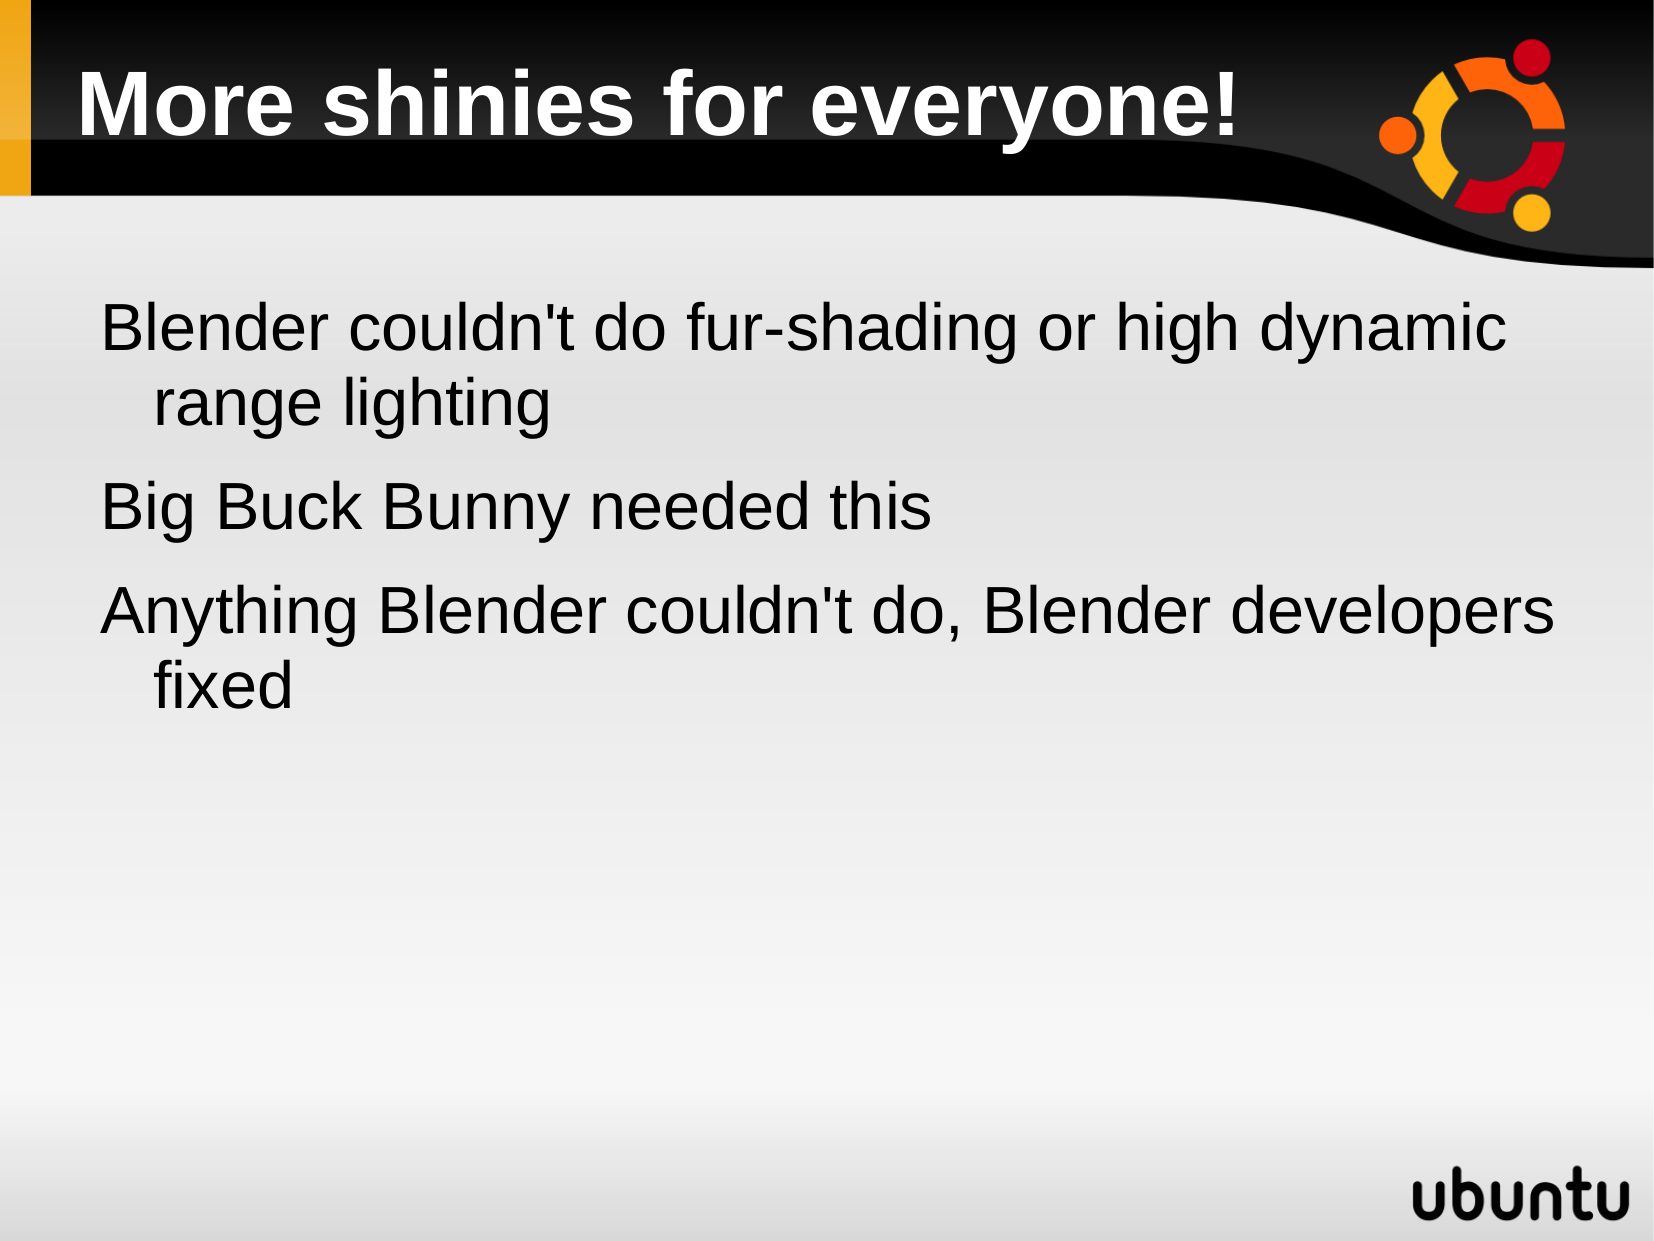

# More shinies for everyone!
Blender couldn't do fur-shading or high dynamic range lighting
Big Buck Bunny needed this
Anything Blender couldn't do, Blender developers fixed